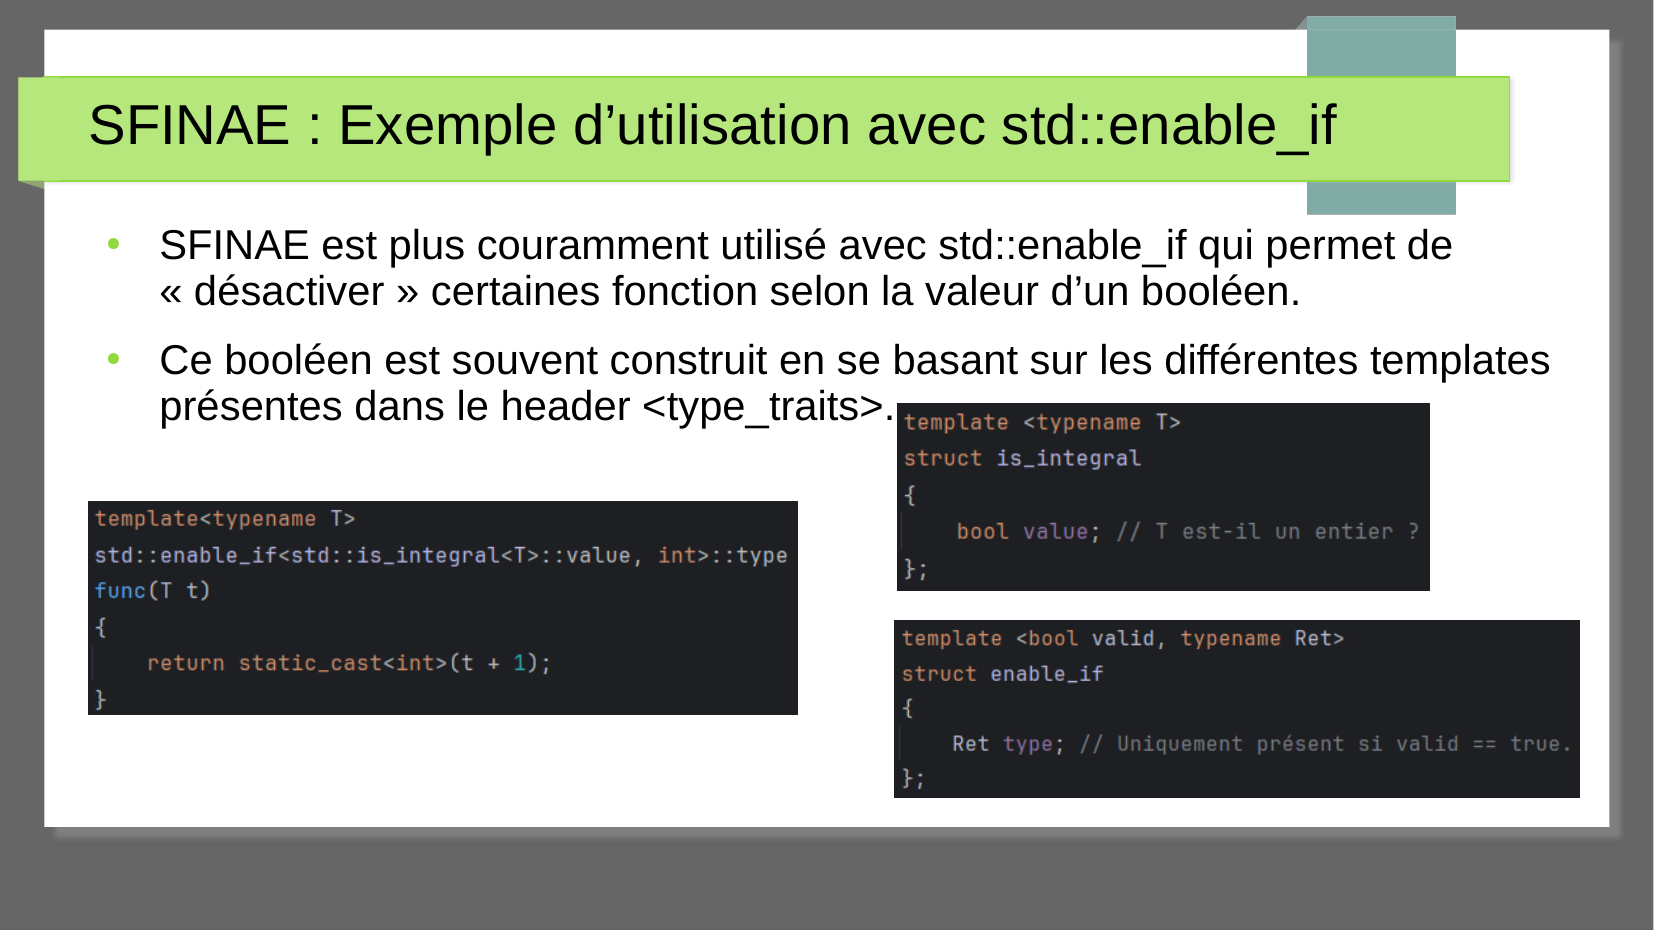

# SFINAE : Exemple d’utilisation avec std::enable_if
SFINAE est plus couramment utilisé avec std::enable_if qui permet de « désactiver » certaines fonction selon la valeur d’un booléen.
Ce booléen est souvent construit en se basant sur les différentes templates présentes dans le header <type_traits>.